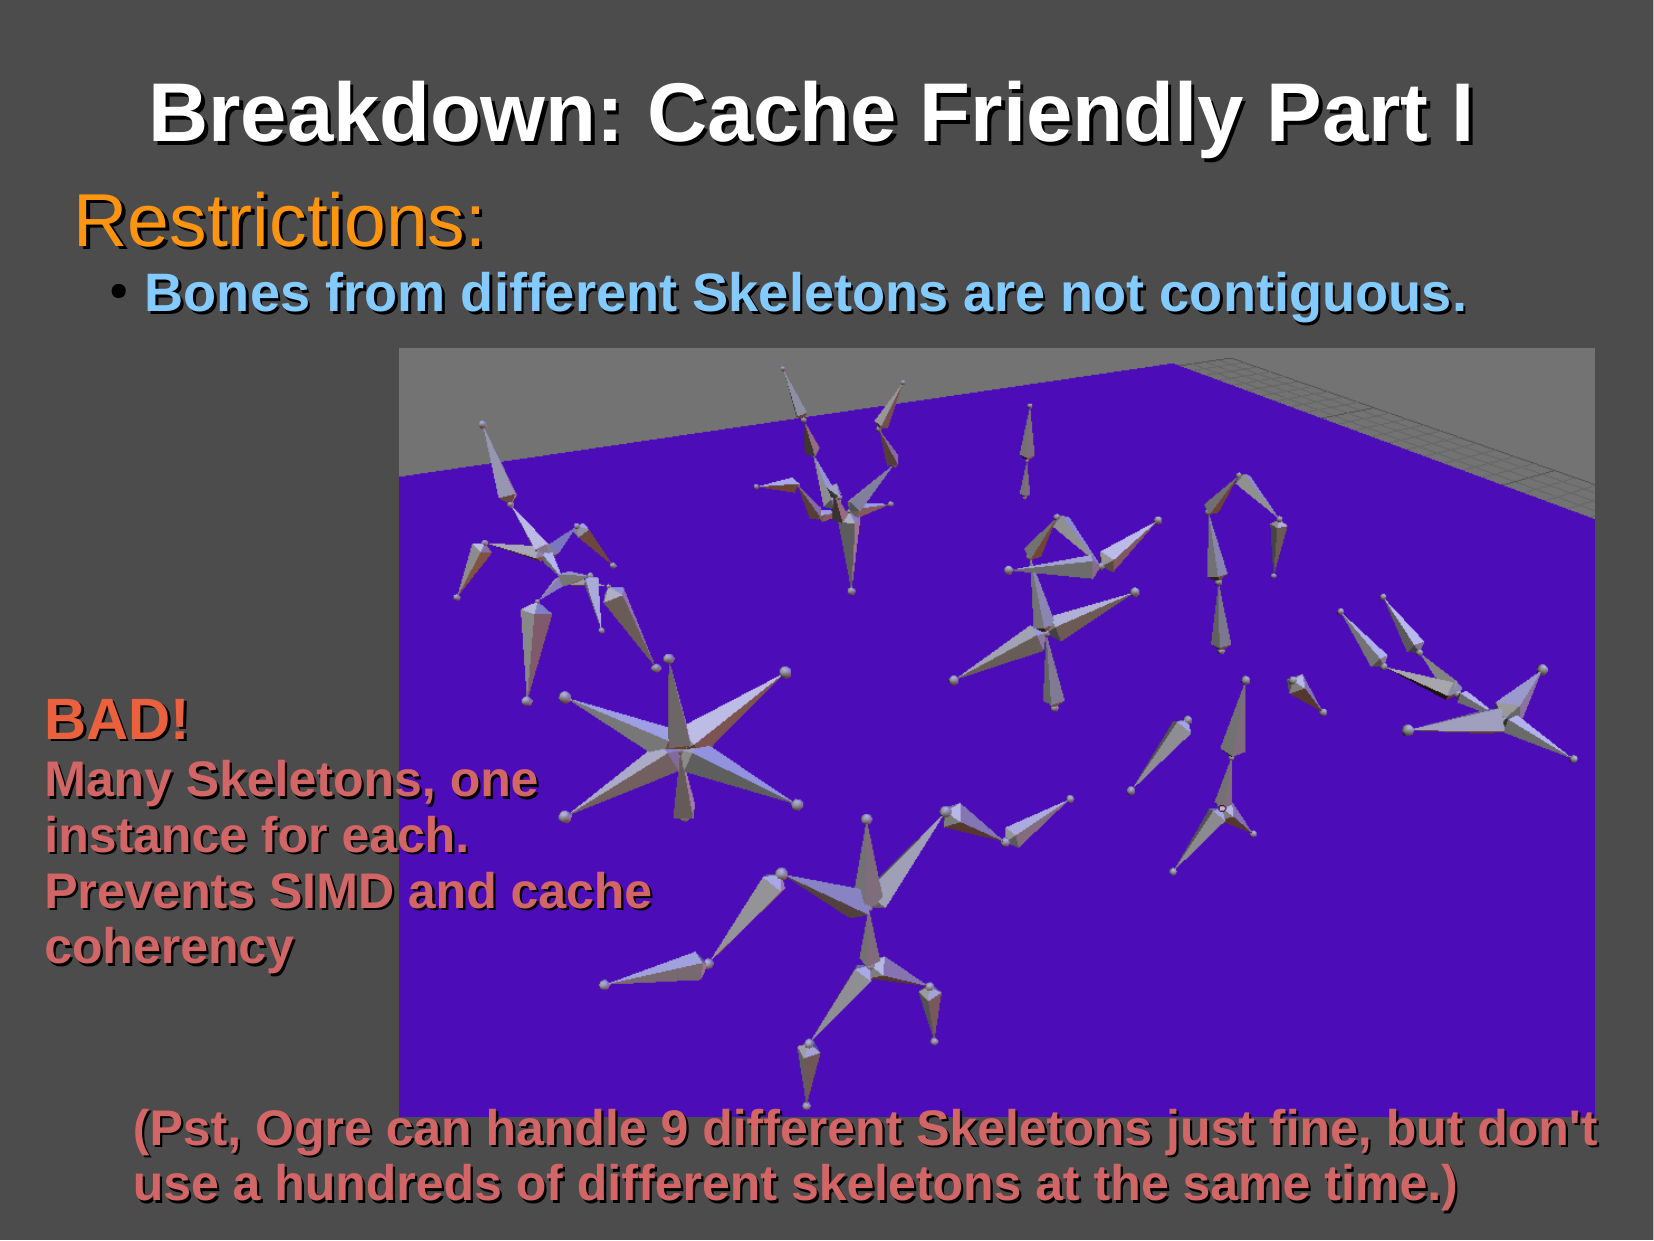

Breakdown: Cache Friendly Part I
Restrictions:
Bones from different Skeletons are not contiguous.
BAD!
Many Skeletons, one instance for each. Prevents SIMD and cache coherency
(Pst, Ogre can handle 9 different Skeletons just fine, but don't use a hundreds of different skeletons at the same time.)